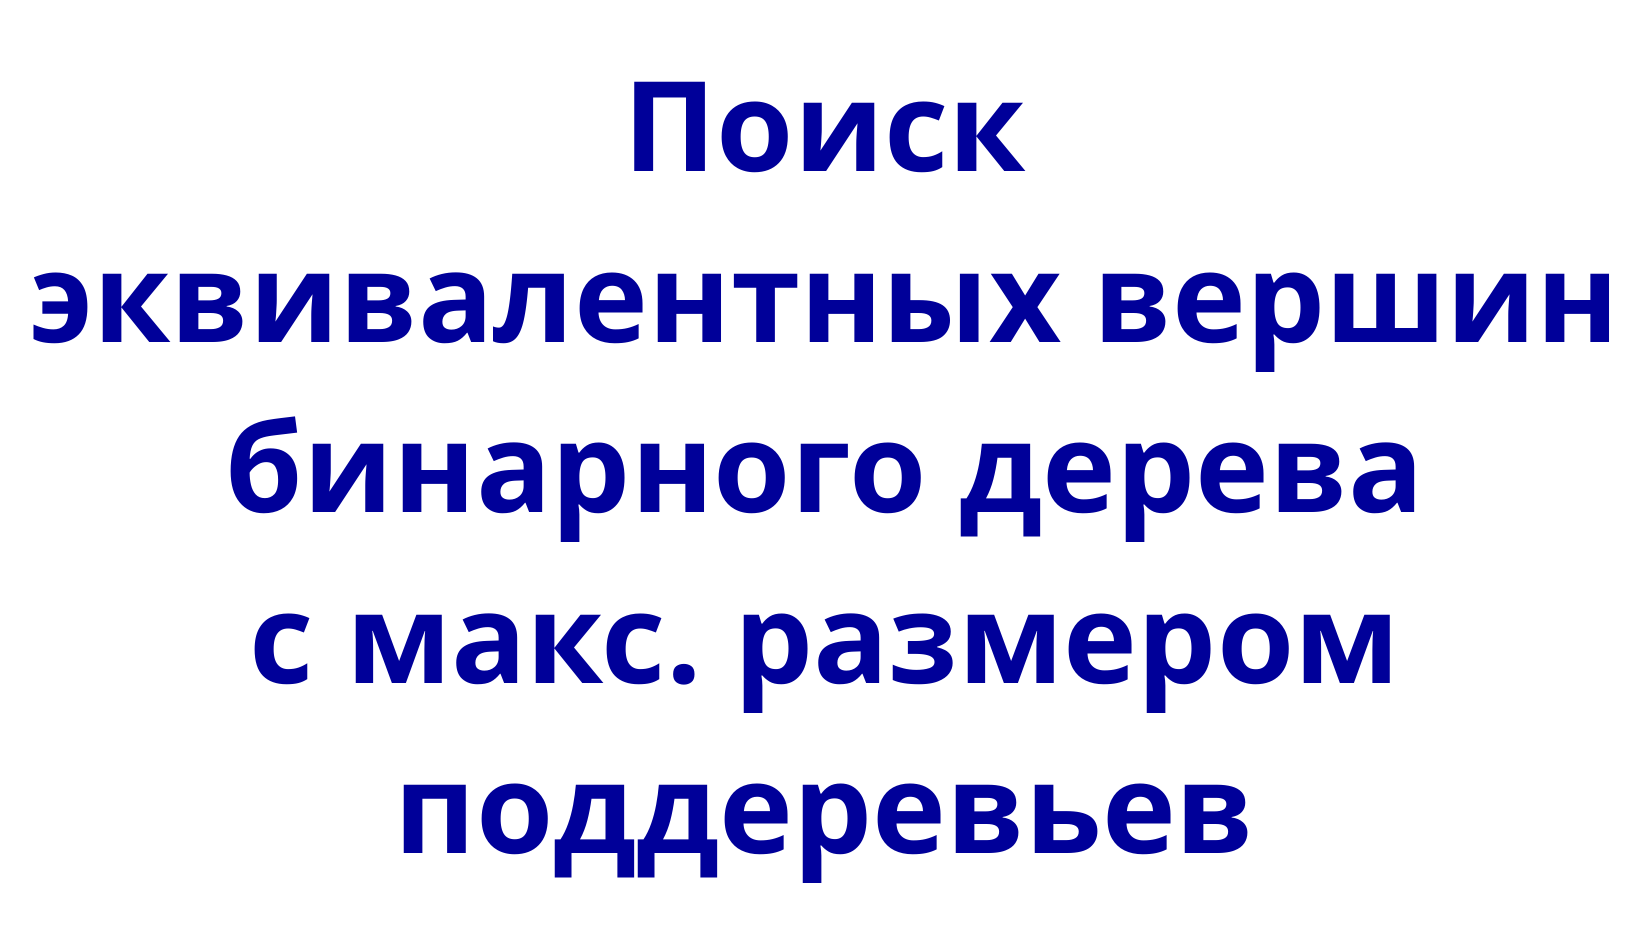

# Поиск
эквивалентных вершин
бинарного дерева
с макс. размером поддеревьев